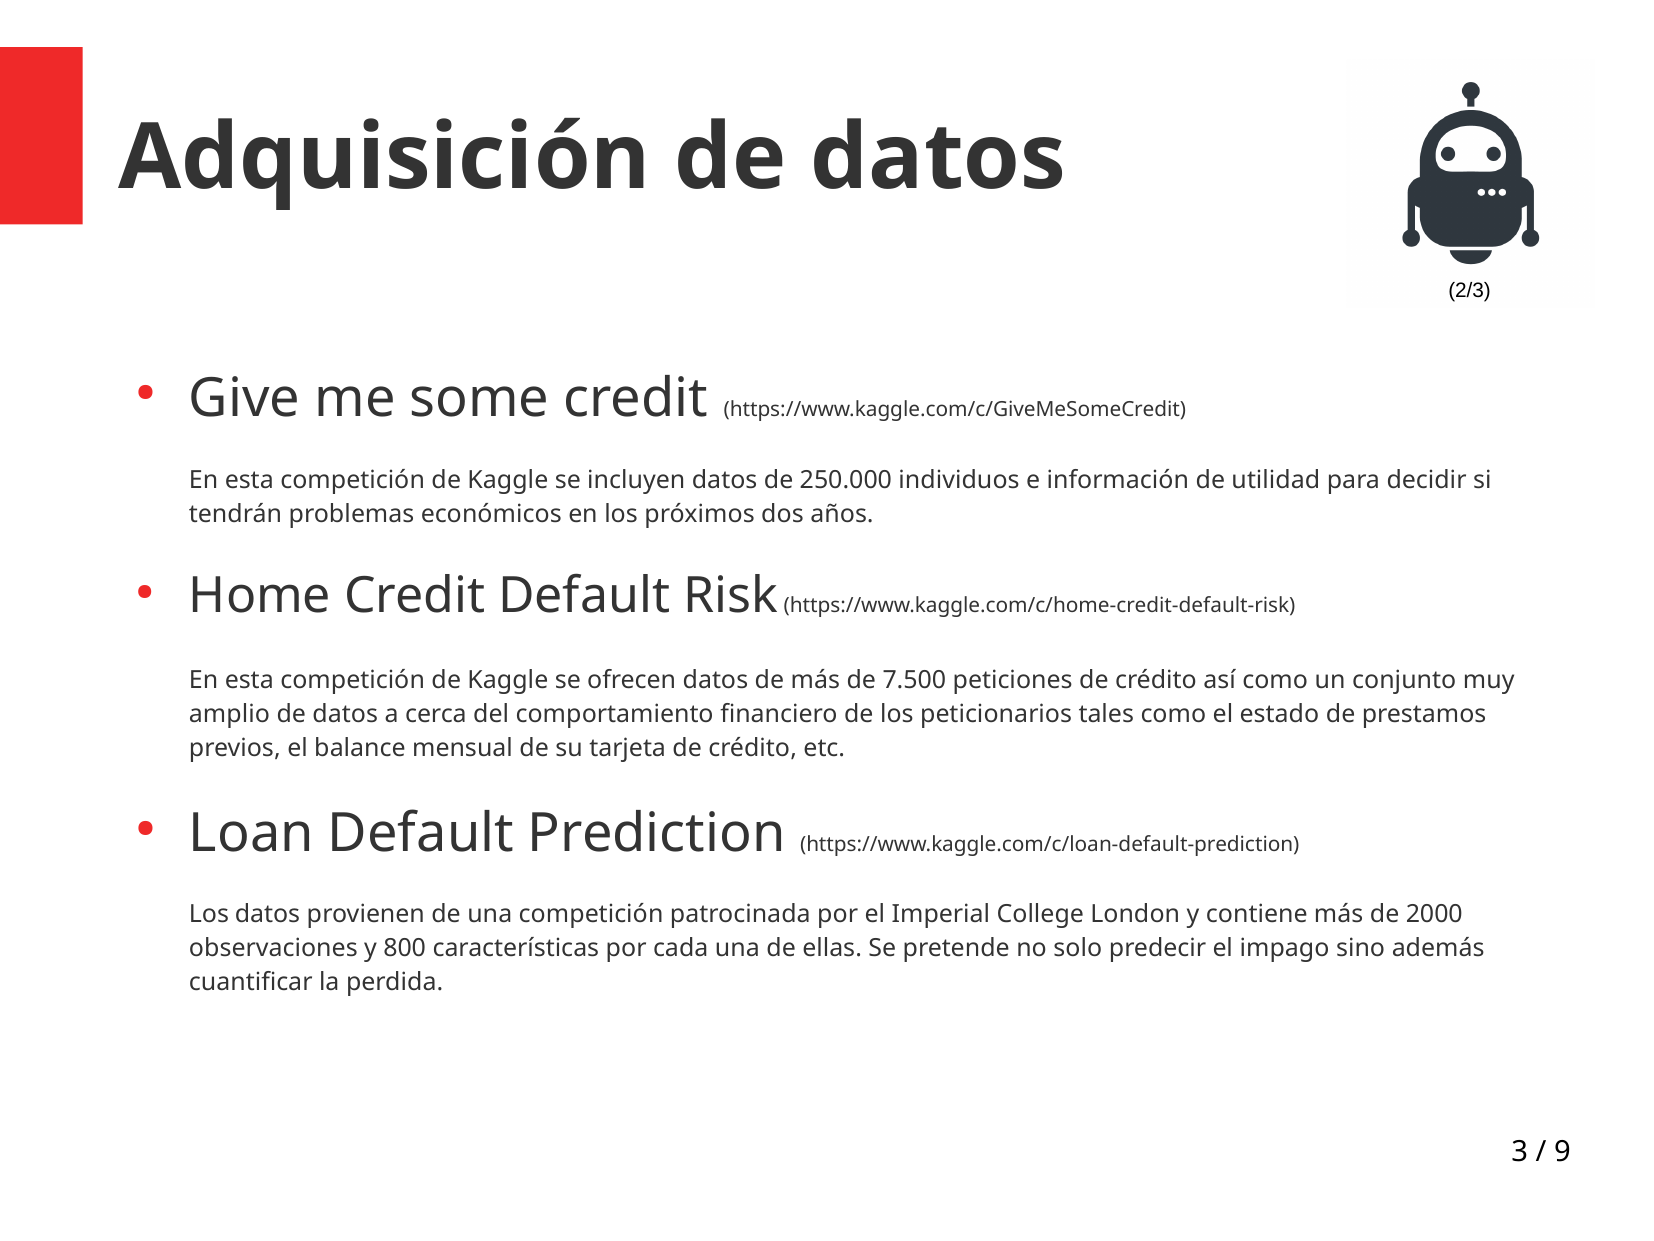

# Adquisición de datos
(2/3)
Give me some credit (https://www.kaggle.com/c/GiveMeSomeCredit)
En esta competición de Kaggle se incluyen datos de 250.000 individuos e información de utilidad para decidir si tendrán problemas económicos en los próximos dos años.
Home Credit Default Risk (https://www.kaggle.com/c/home-credit-default-risk)
En esta competición de Kaggle se ofrecen datos de más de 7.500 peticiones de crédito así como un conjunto muy amplio de datos a cerca del comportamiento financiero de los peticionarios tales como el estado de prestamos previos, el balance mensual de su tarjeta de crédito, etc.
Loan Default Prediction (https://www.kaggle.com/c/loan-default-prediction)
Los datos provienen de una competición patrocinada por el Imperial College London y contiene más de 2000 observaciones y 800 características por cada una de ellas. Se pretende no solo predecir el impago sino además cuantificar la perdida.
3